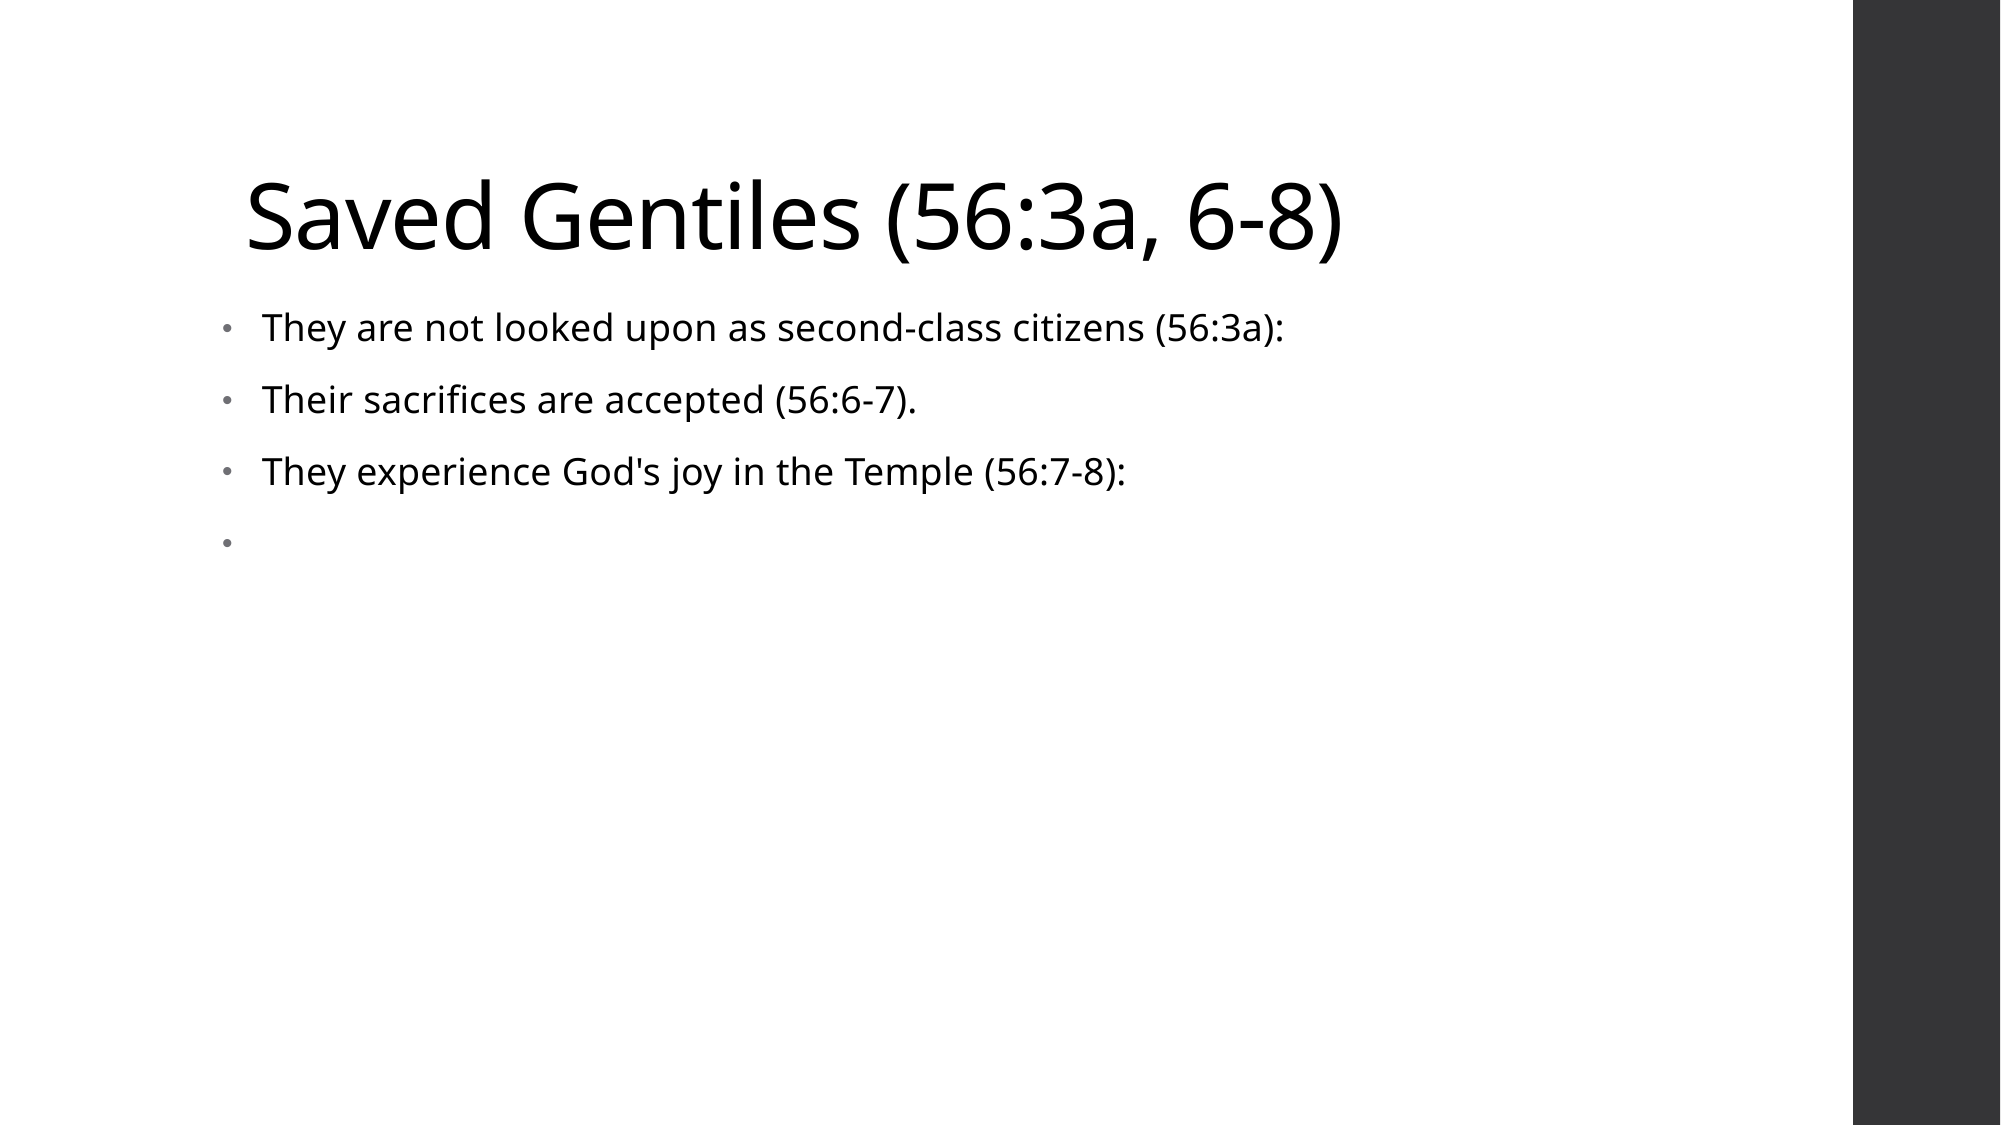

# Saved Gentiles (56:3a, 6-8)
 They are not looked upon as second-class citizens (56:3a):
 Their sacrifices are accepted (56:6-7).
 They experience God's joy in the Temple (56:7-8):